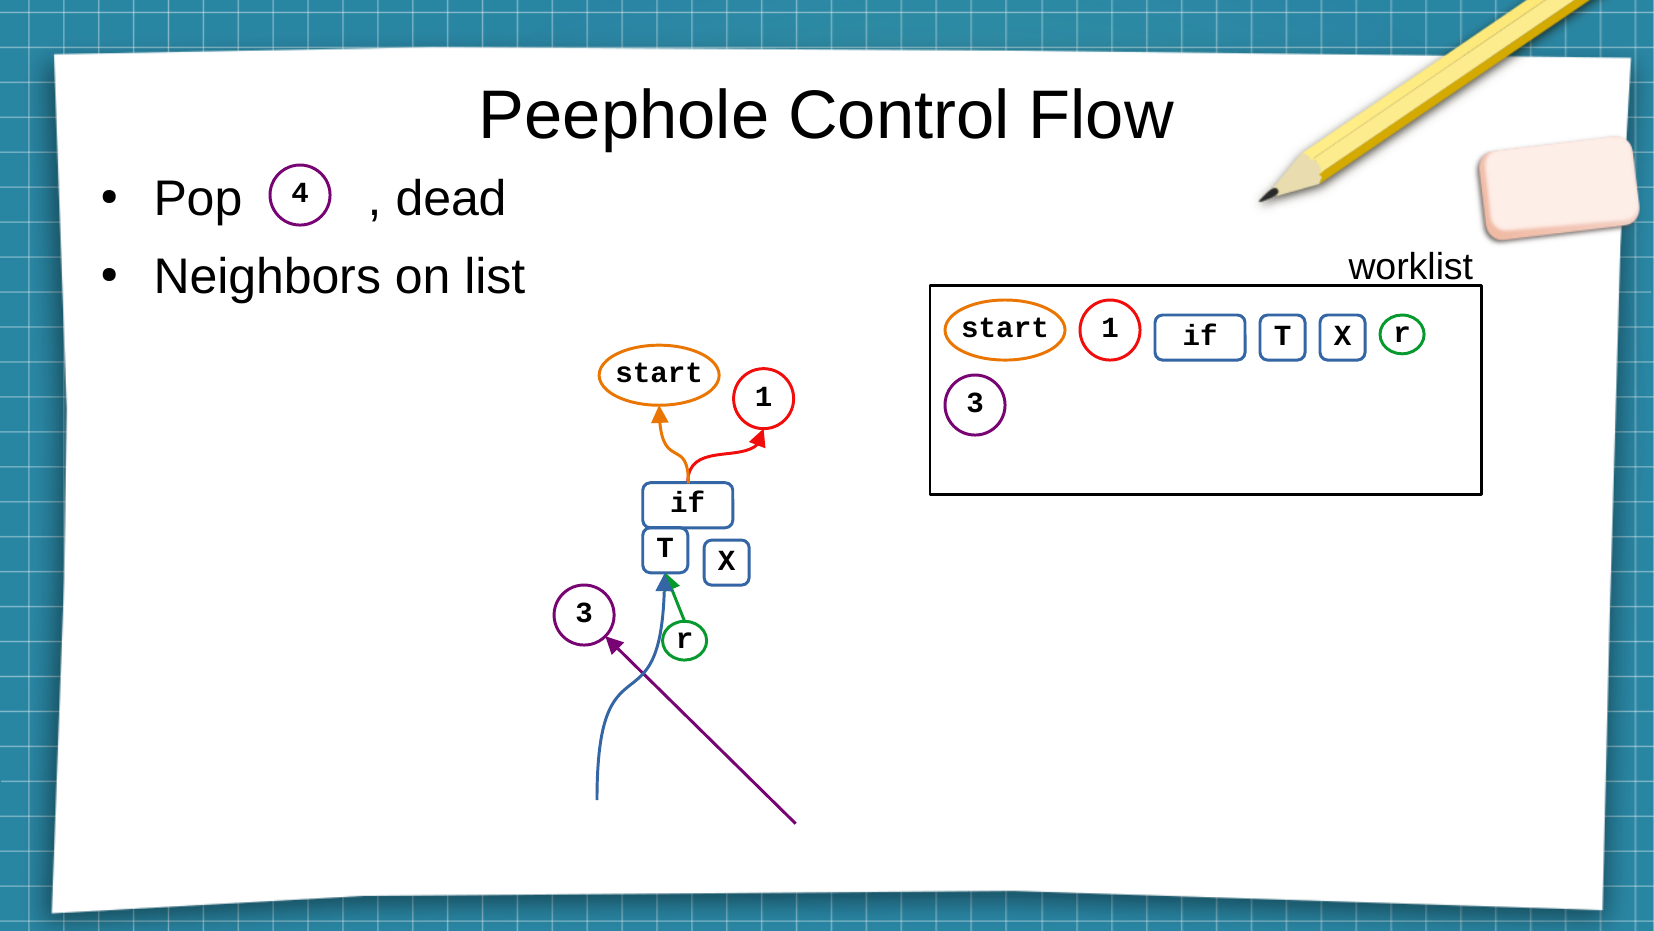

# Peephole Control Flow
4
Pop , dead
Neighbors on list
worklist
start
1
if
T
X
r
start
1
3
if
T
X
3
r